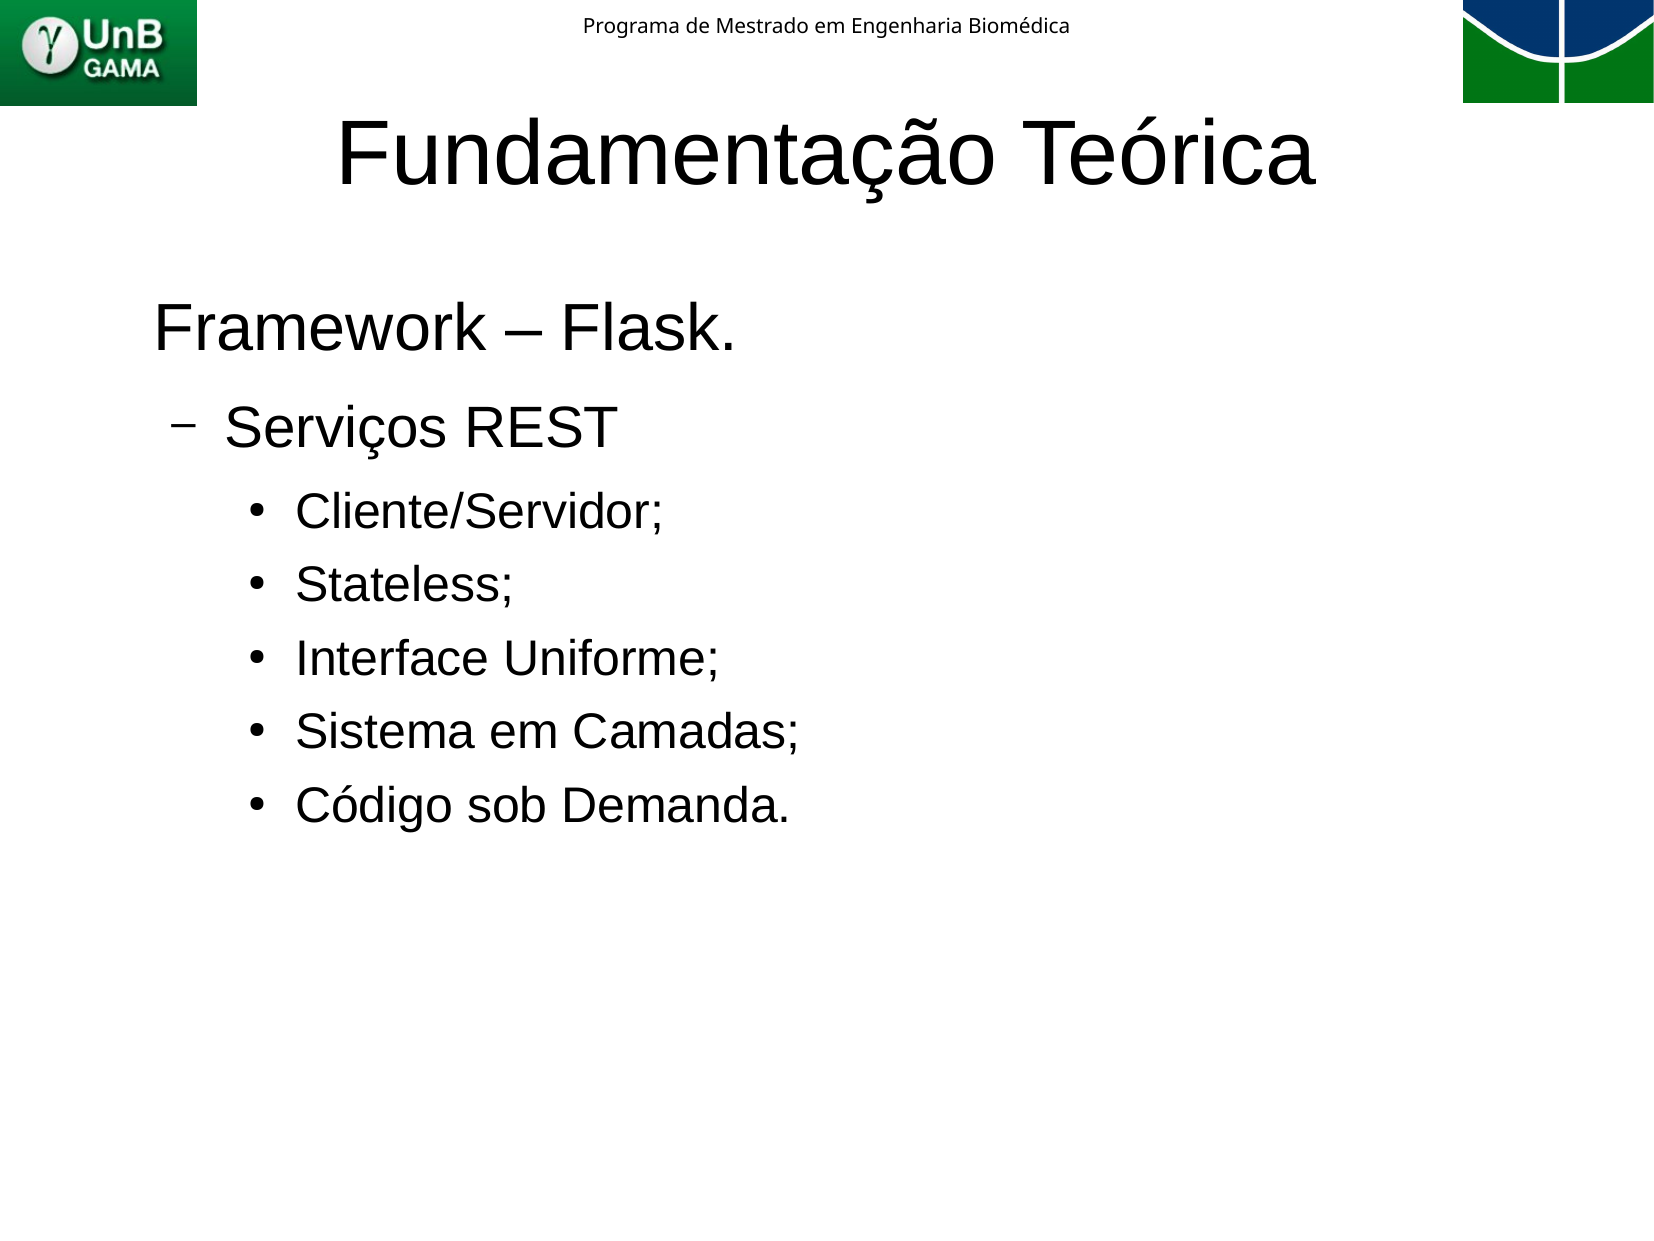

# Fundamentação Teórica
Framework – Flask.
Serviços REST
Cliente/Servidor;
Stateless;
Interface Uniforme;
Sistema em Camadas;
Código sob Demanda.